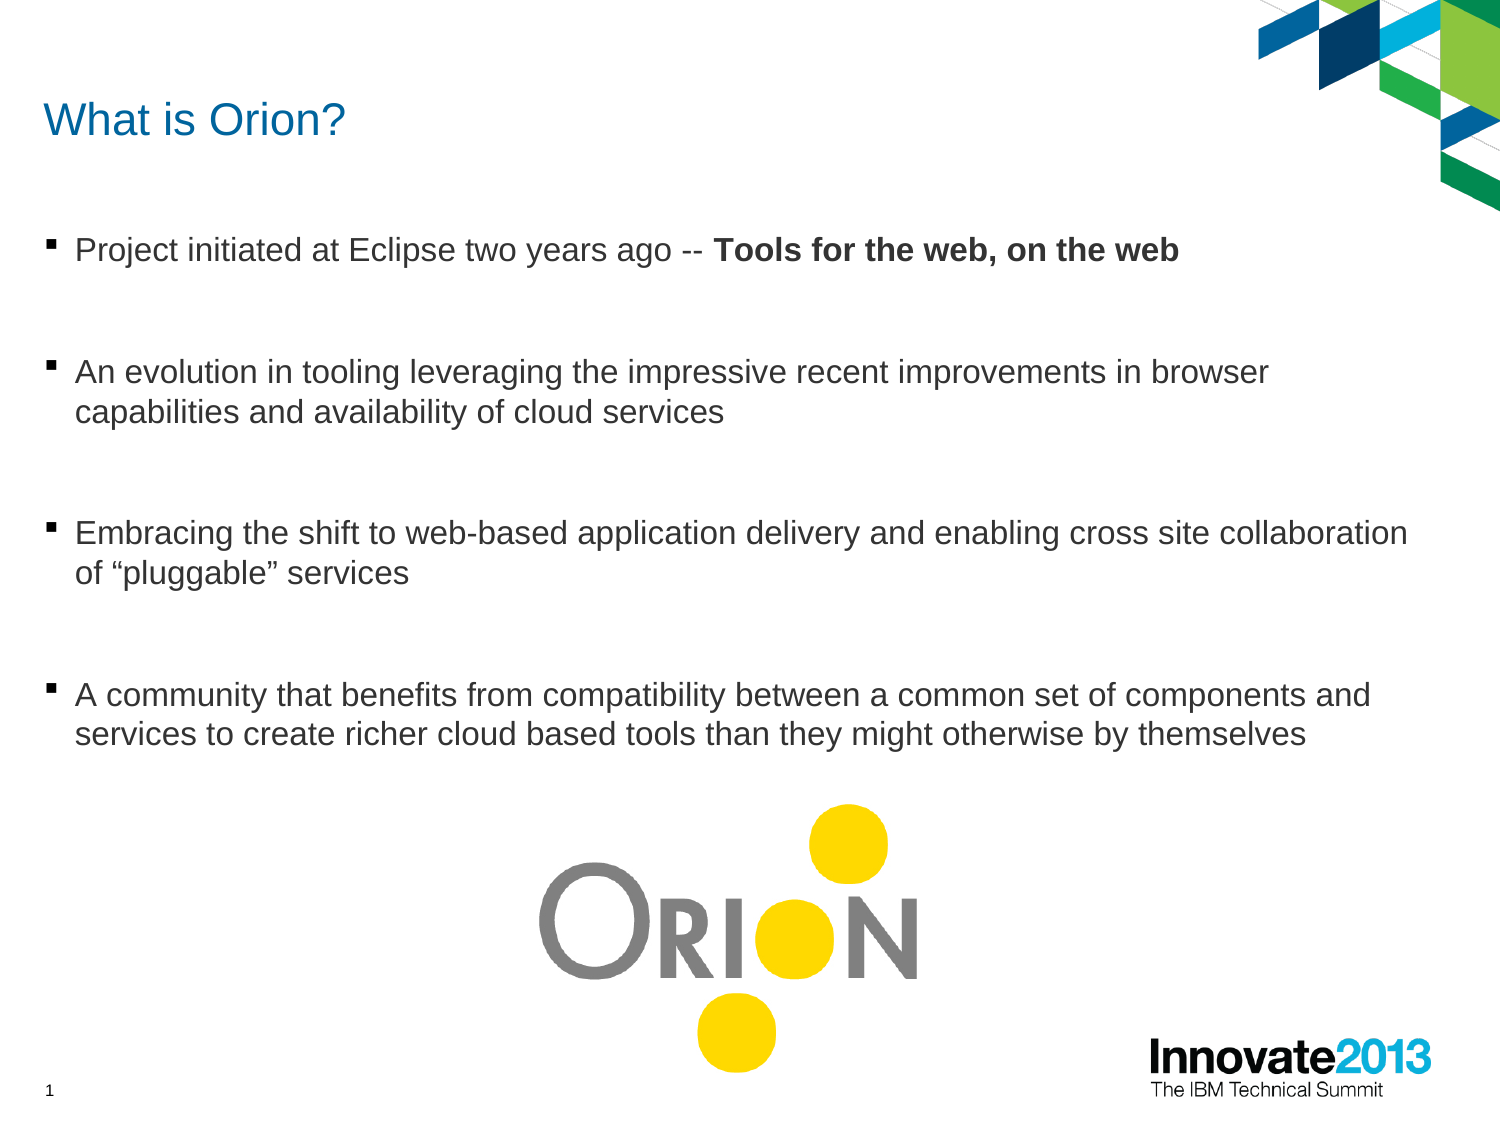

# What is Orion?
Project initiated at Eclipse two years ago -- Tools for the web, on the web
An evolution in tooling leveraging the impressive recent improvements in browser capabilities and availability of cloud services
Embracing the shift to web-based application delivery and enabling cross site collaboration of “pluggable” services
A community that benefits from compatibility between a common set of components and services to create richer cloud based tools than they might otherwise by themselves